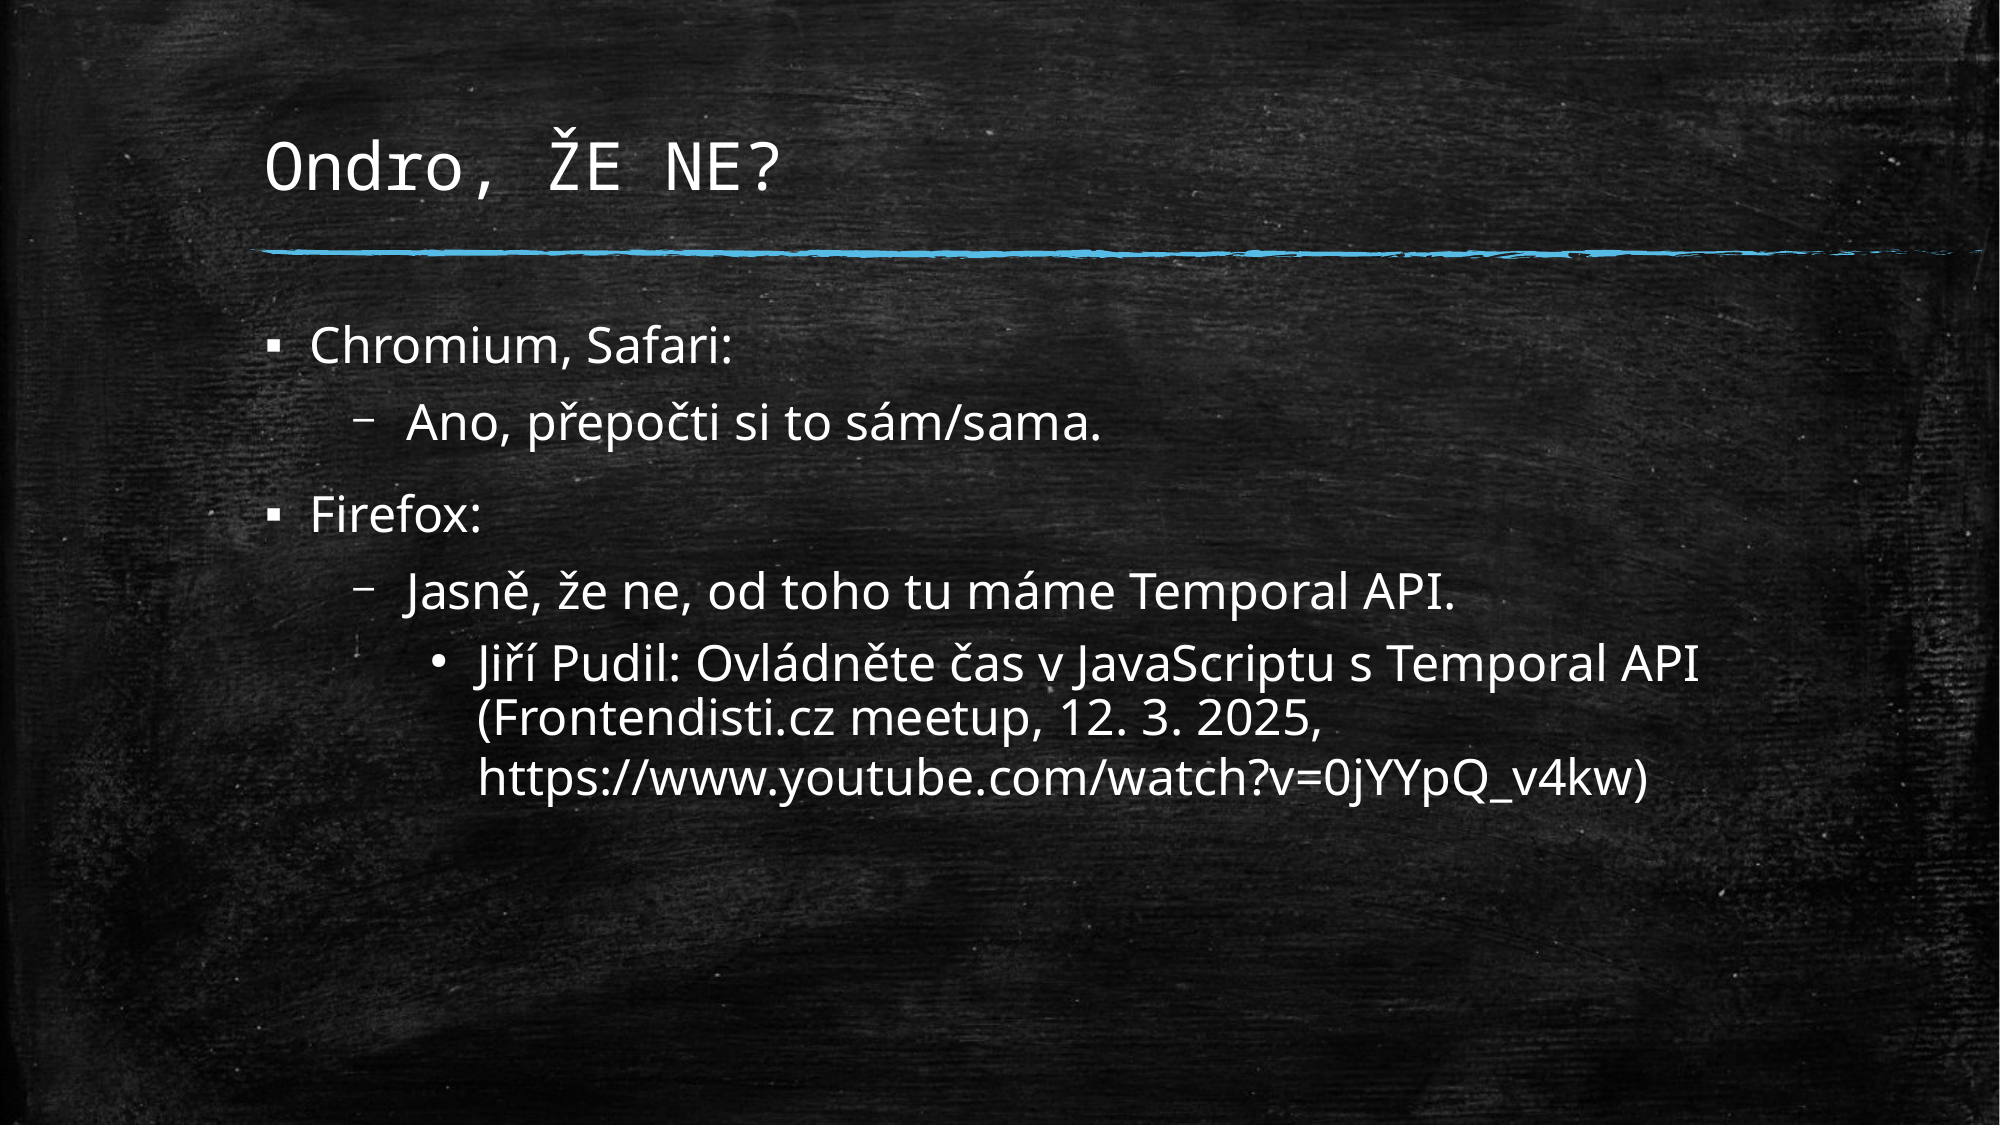

# Ondro, ŽE NE?
Chromium, Safari:
Ano, přepočti si to sám/sama.
Firefox:
Jasně, že ne, od toho tu máme Temporal API.
Jiří Pudil: Ovládněte čas v JavaScriptu s Temporal API (Frontendisti.cz meetup, 12. 3. 2025,
https://www.youtube.com/watch?v=0jYYpQ_v4kw)